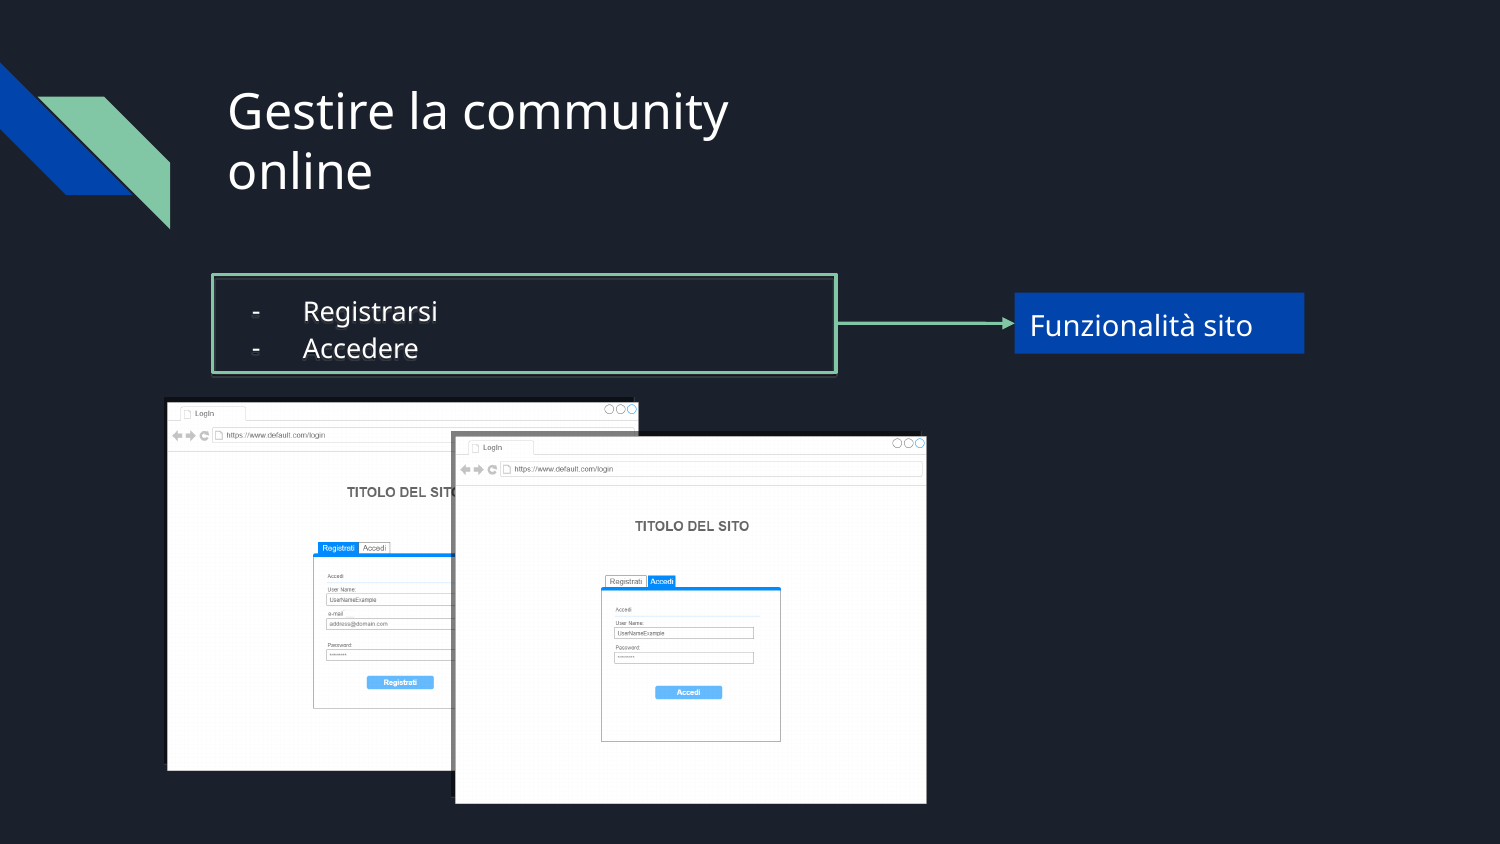

# Gestire la community online
Registrarsi
Accedere
Funzionalità sito